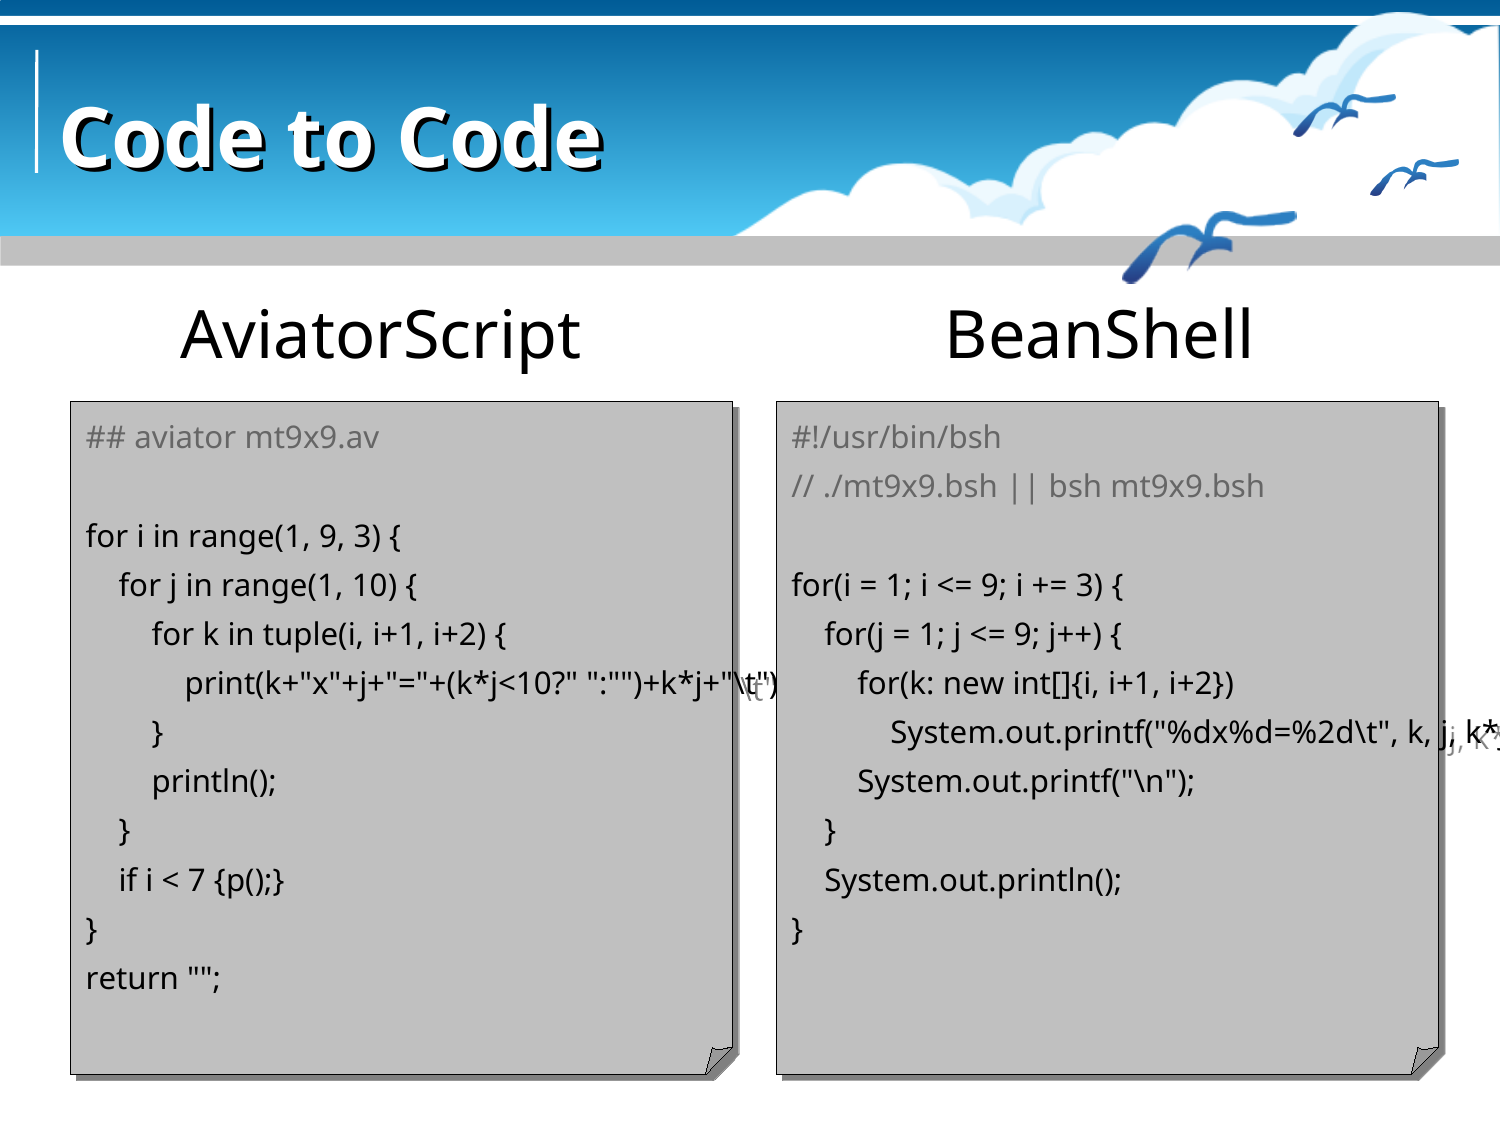

# Code to Code
AviatorScript
BeanShell
## aviator mt9x9.av
for i in range(1, 9, 3) {
 for j in range(1, 10) {
 for k in tuple(i, i+1, i+2) {
 print(k+"x"+j+"="+(k*j<10?" ":"")+k*j+"\t");
 }
 println();
 }
 if i < 7 {p();}
}
return "";
#!/usr/bin/bsh
// ./mt9x9.bsh || bsh mt9x9.bsh
for(i = 1; i <= 9; i += 3) {
 for(j = 1; j <= 9; j++) {
 for(k: new int[]{i, i+1, i+2})
 System.out.printf("%dx%d=%2d\t", k, j, k*j);
 System.out.printf("\n");
 }
 System.out.println();
}